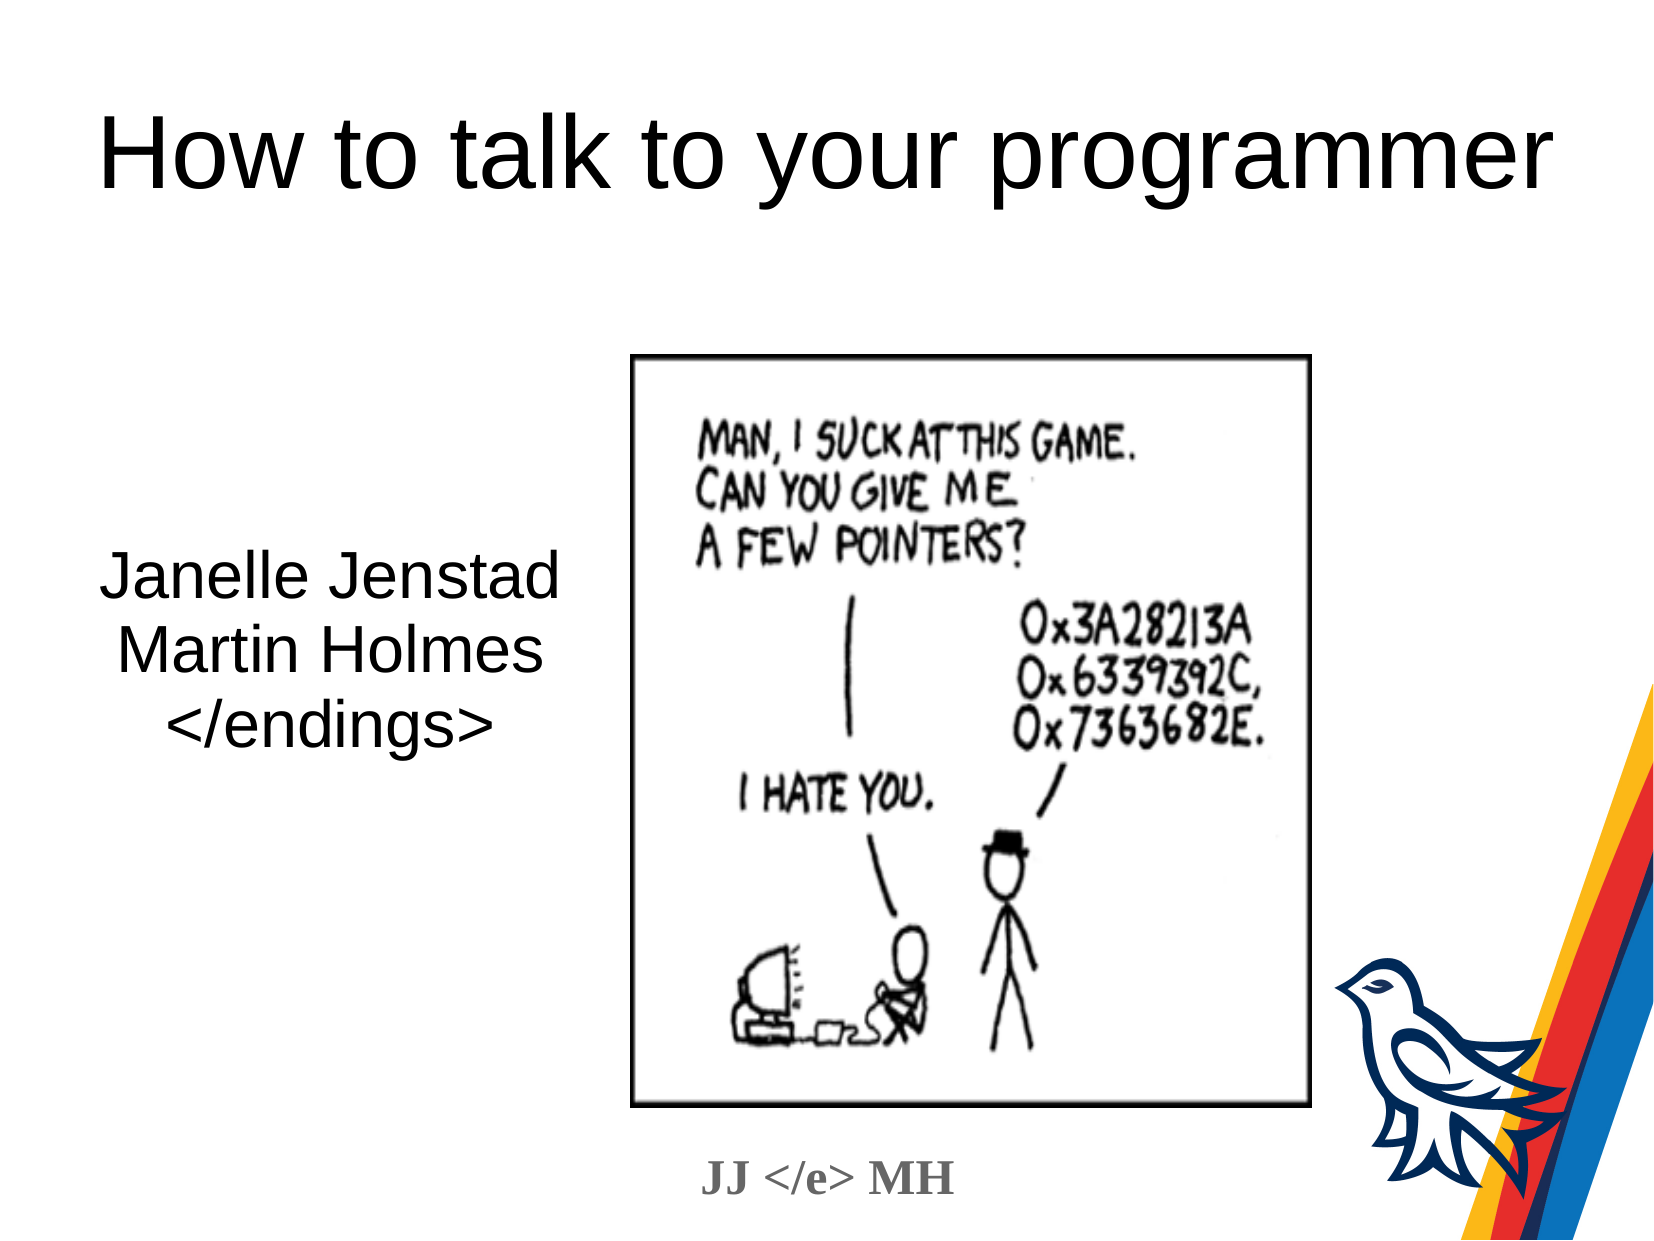

# How to talk to your programmer
Janelle Jenstad
Martin Holmes
</endings>